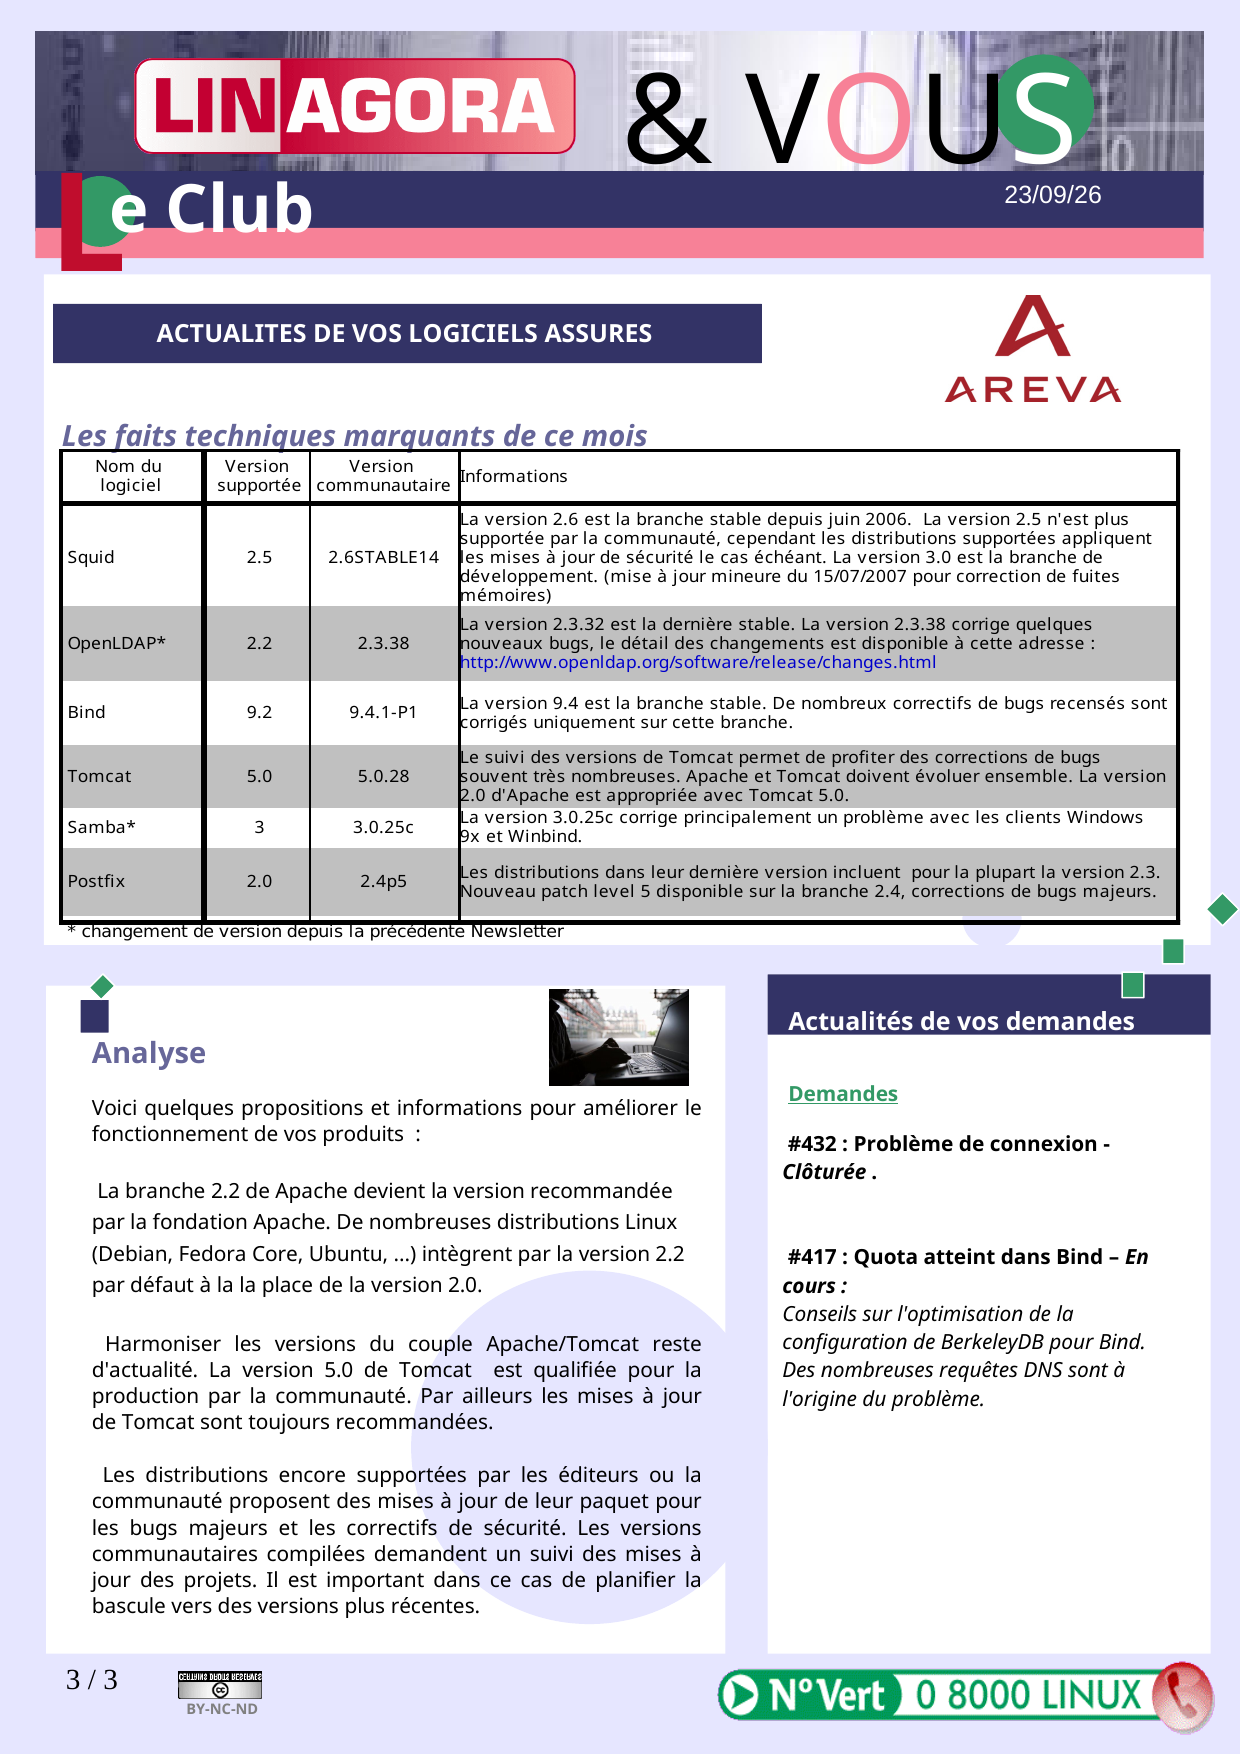

ACTUALITES DE VOS LOGICIELS ASSURES
Les faits techniques marquants de ce mois
EDITO
Actualités de vos demandes
Analyse
Voici quelques propositions et informations pour améliorer le fonctionnement de vos produits :
 La branche 2.2 de Apache devient la version recommandée par la fondation Apache. De nombreuses distributions Linux (Debian, Fedora Core, Ubuntu, ...) intègrent par la version 2.2 par défaut à la la place de la version 2.0.
 Harmoniser les versions du couple Apache/Tomcat reste d'actualité. La version 5.0 de Tomcat est qualifiée pour la production par la communauté. Par ailleurs les mises à jour de Tomcat sont toujours recommandées.
 Les distributions encore supportées par les éditeurs ou la communauté proposent des mises à jour de leur paquet pour les bugs majeurs et les correctifs de sécurité. Les versions communautaires compilées demandent un suivi des mises à jour des projets. Il est important dans ce cas de planifier la bascule vers des versions plus récentes.
Demandes
 #432 : Problème de connexion - Clôturée .
 #417 : Quota atteint dans Bind – En cours :
Conseils sur l'optimisation de la configuration de BerkeleyDB pour Bind. Des nombreuses requêtes DNS sont à l'origine du problème.
3